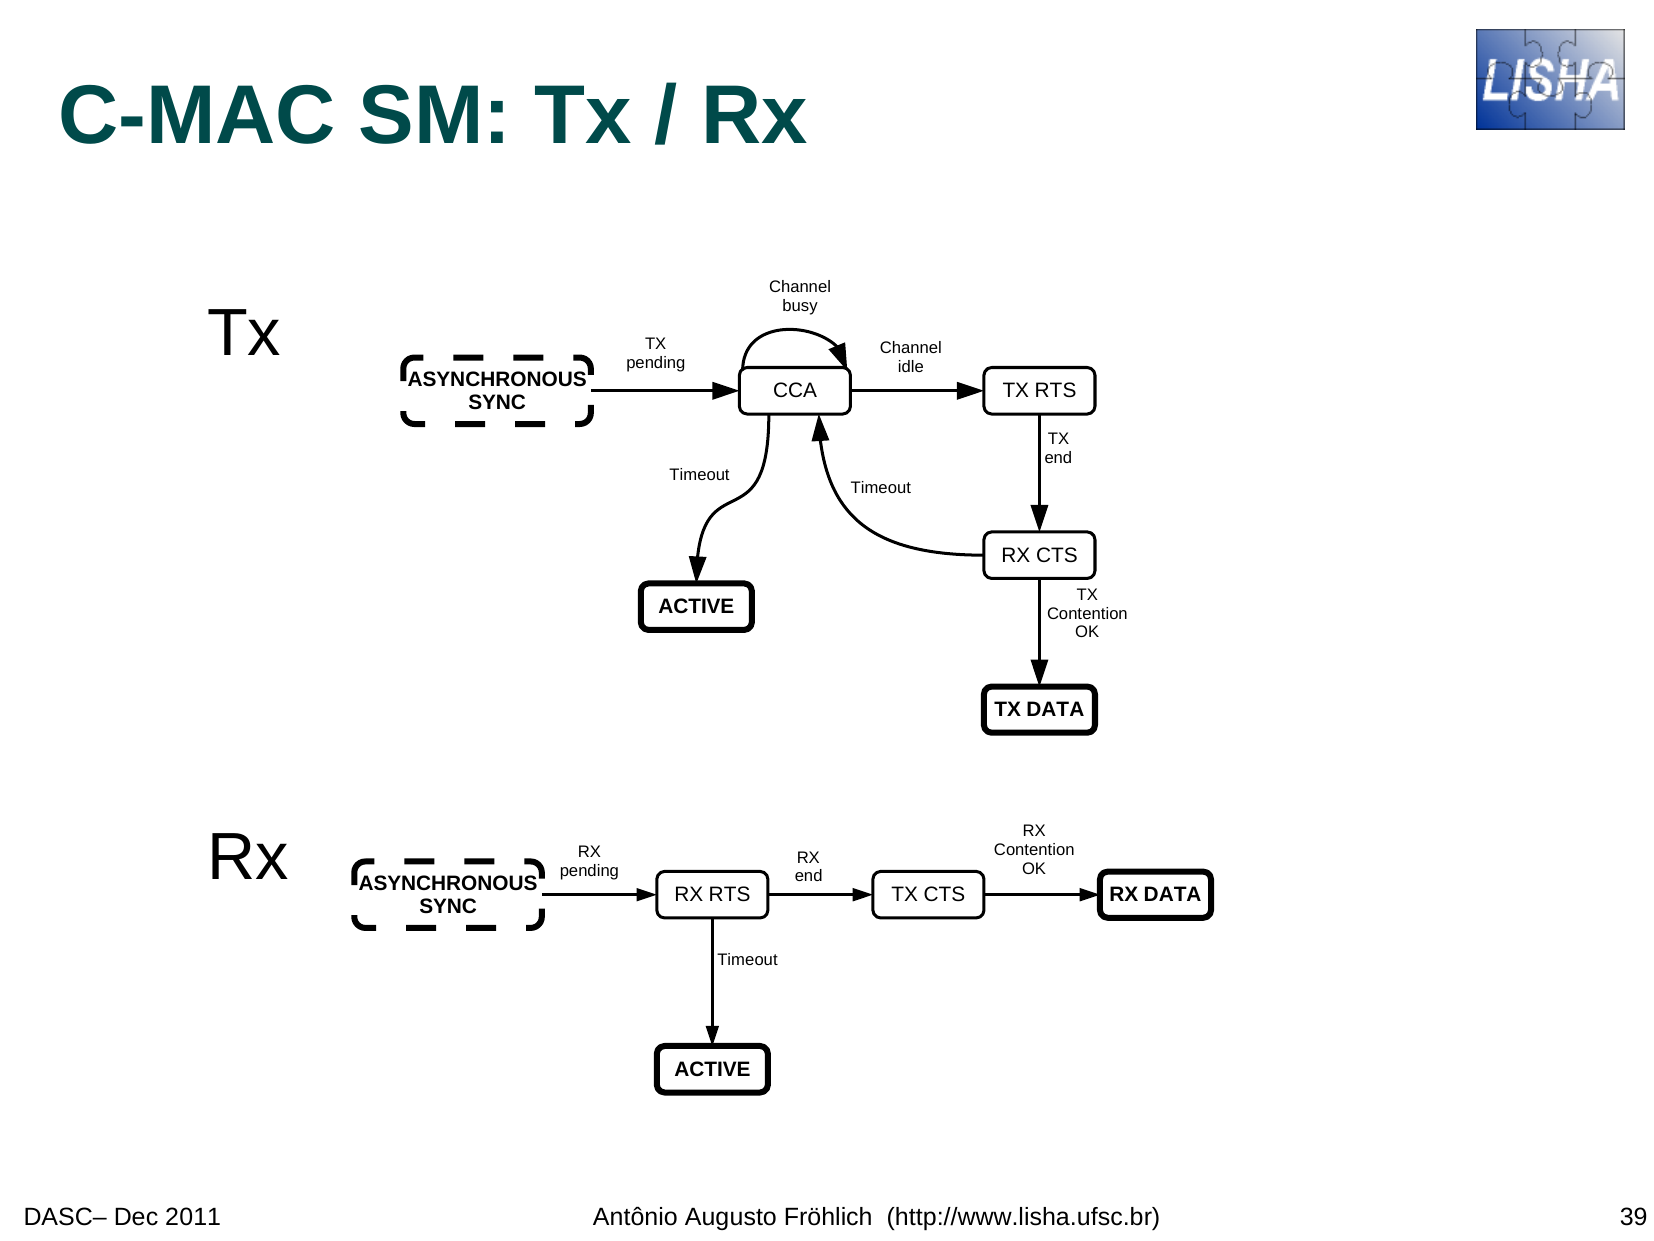

# C-MAC SM: Tx / Rx
Channel
busy
TX
pending
Channel
idle
ASYNCHRONOUS
SYNC
CCA
TX RTS
TX
end
Timeout
Timeout
RX CTS
ACTIVE
TX
Contention
OK
TX DATA
 Tx
 Rx
RX
Contention
OK
RX
pending
RX
end
ASYNCHRONOUS
SYNC
RX RTS
TX CTS
RX DATA
Timeout
ACTIVE